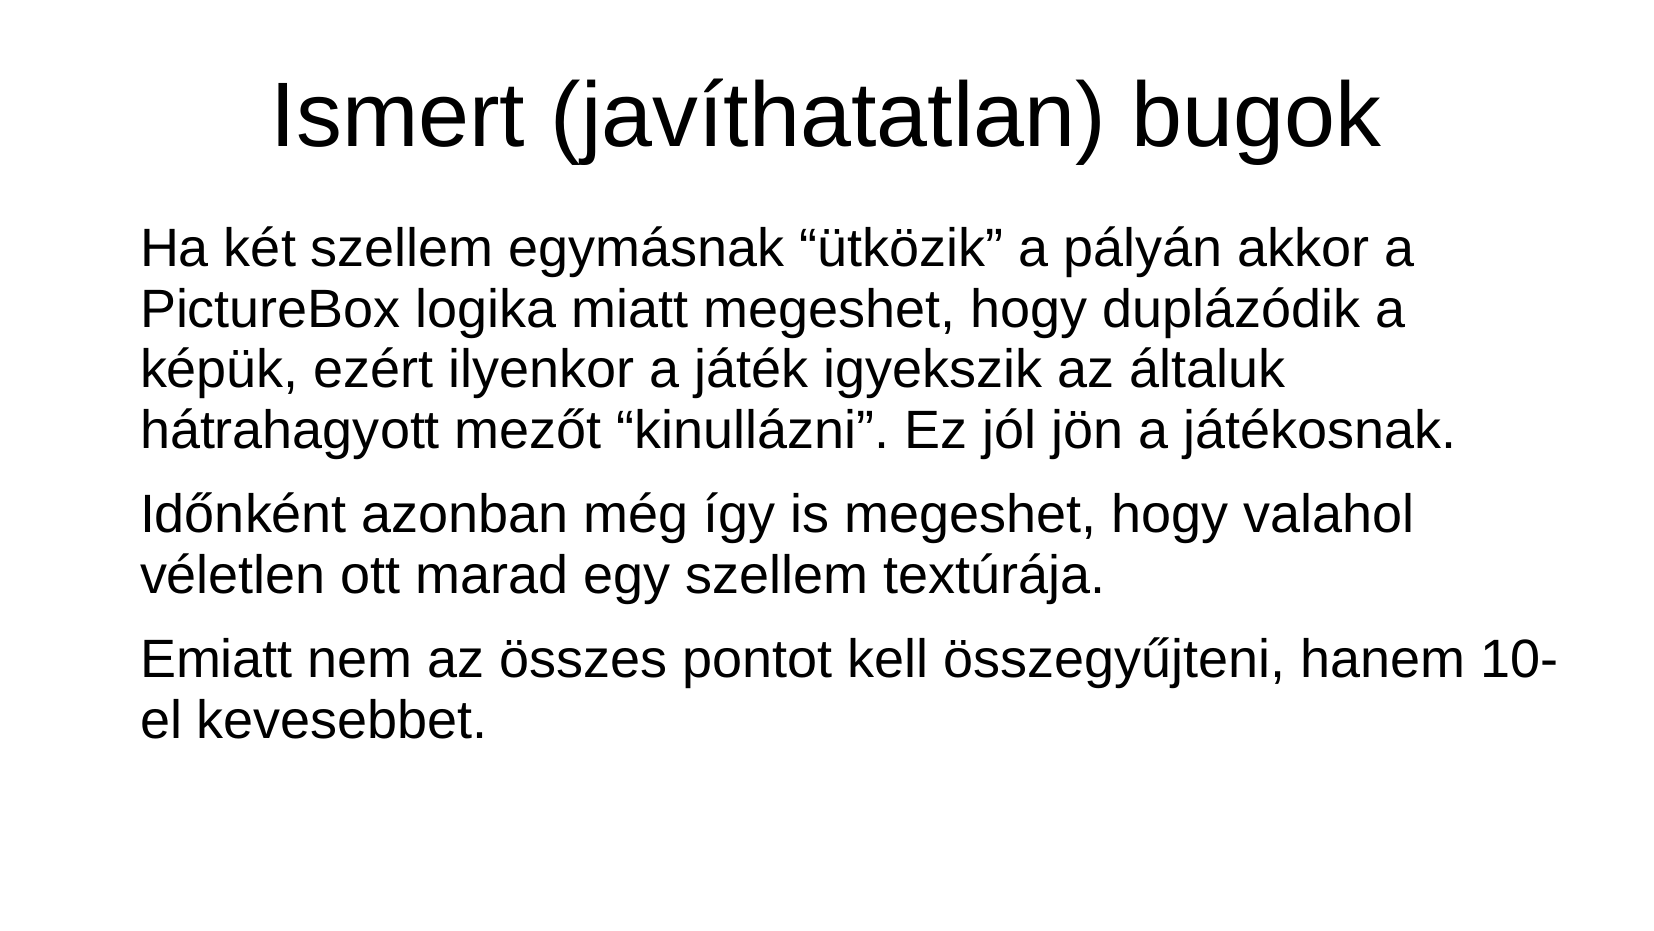

# Ismert (javíthatatlan) bugok
Ha két szellem egymásnak “ütközik” a pályán akkor a PictureBox logika miatt megeshet, hogy duplázódik a képük, ezért ilyenkor a játék igyekszik az általuk hátrahagyott mezőt “kinullázni”. Ez jól jön a játékosnak.
Időnként azonban még így is megeshet, hogy valahol véletlen ott marad egy szellem textúrája.
Emiatt nem az összes pontot kell összegyűjteni, hanem 10-el kevesebbet.